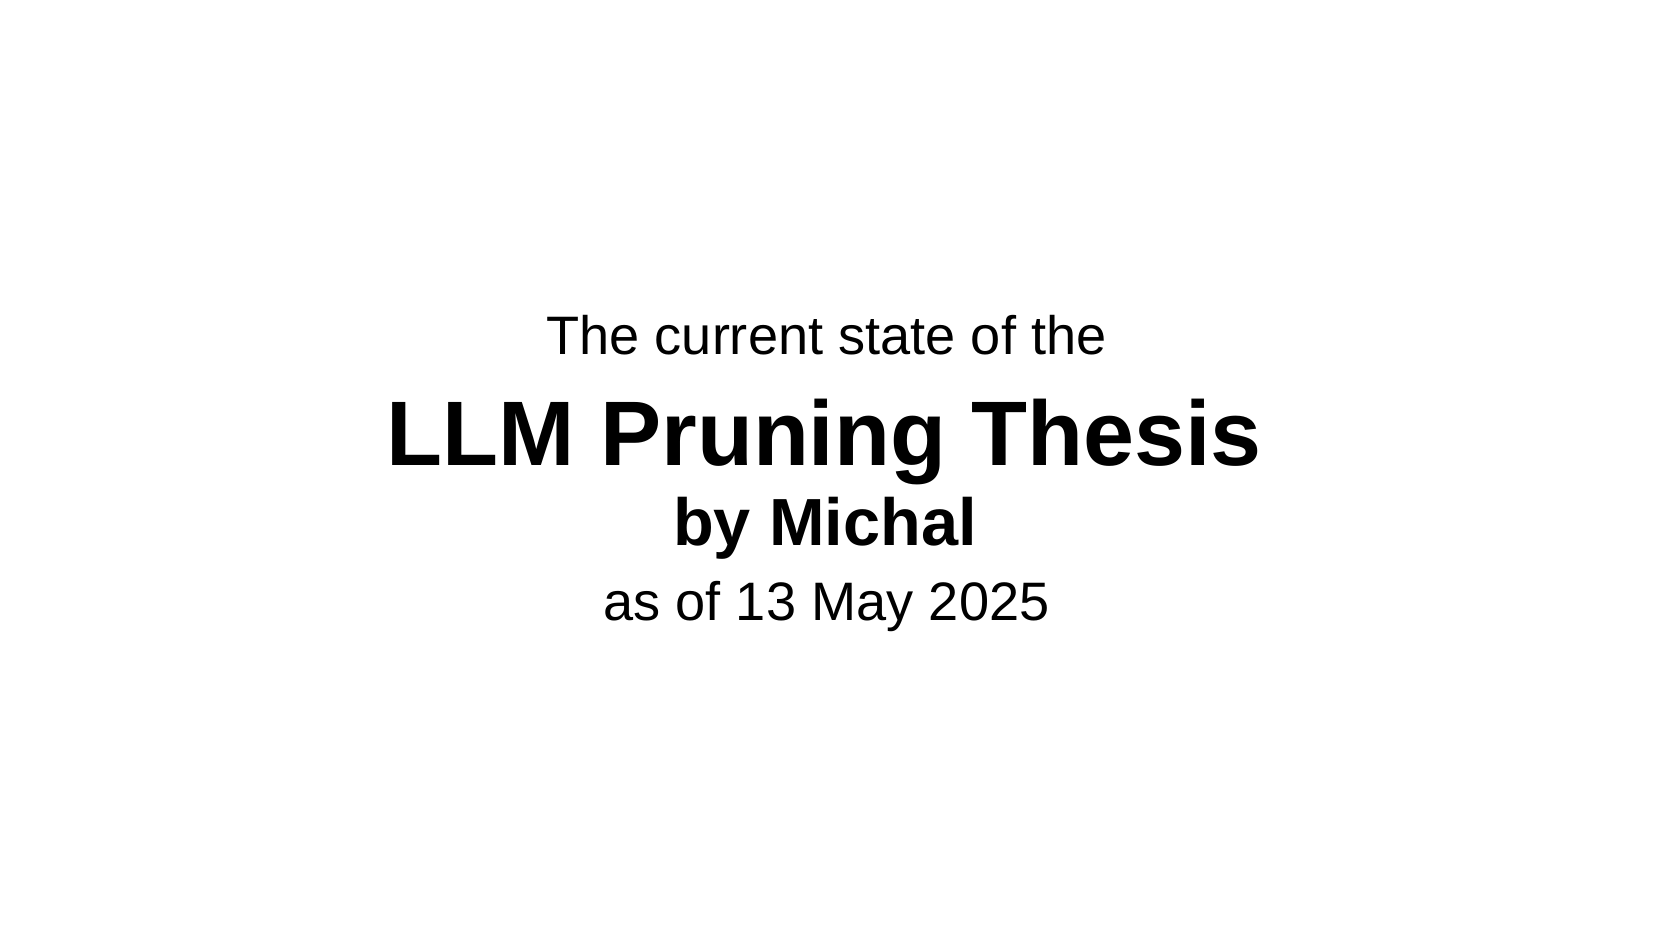

# The current state of the
LLM Pruning Thesis
by Michal
as of 13 May 2025